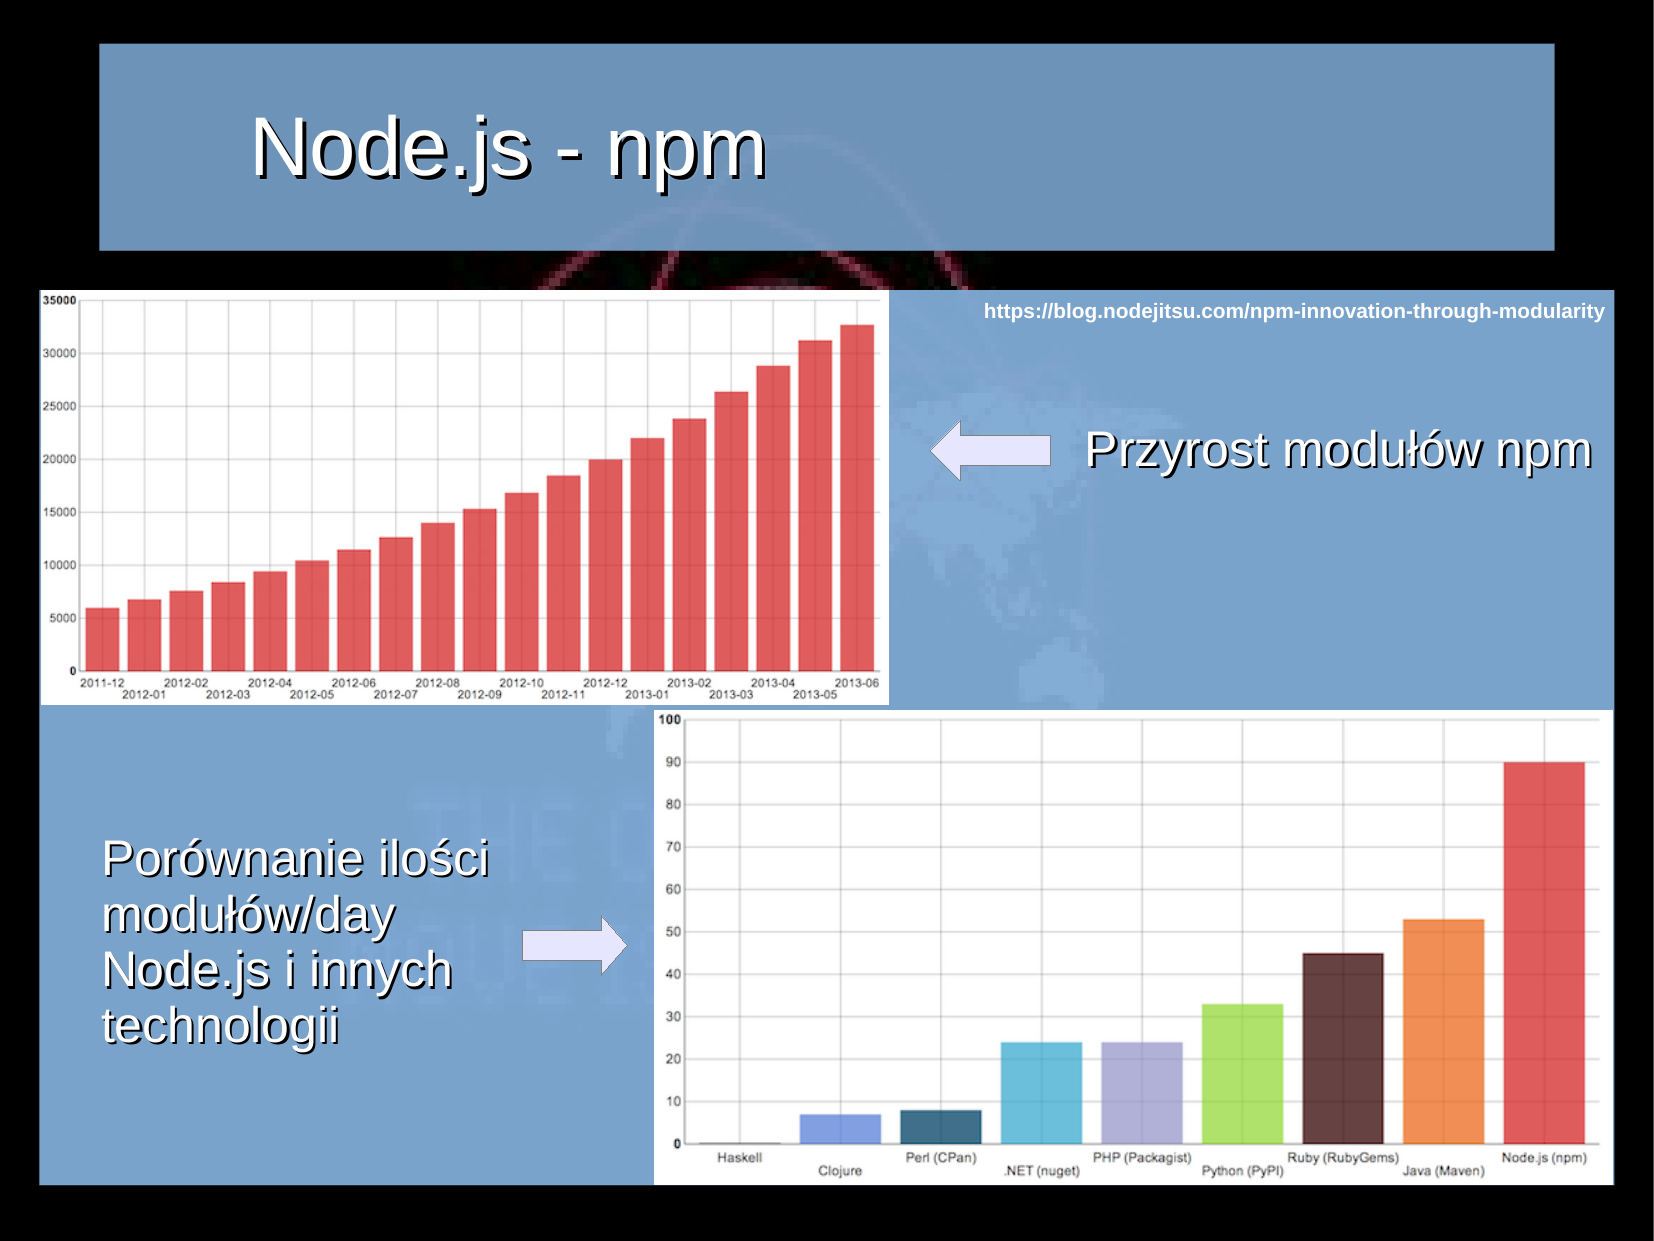

# Node.js - npm
https://blog.nodejitsu.com/npm-innovation-through-modularity
Przyrost modułów npm
Porównanie ilości
modułów/day
Node.js i innych
technologii